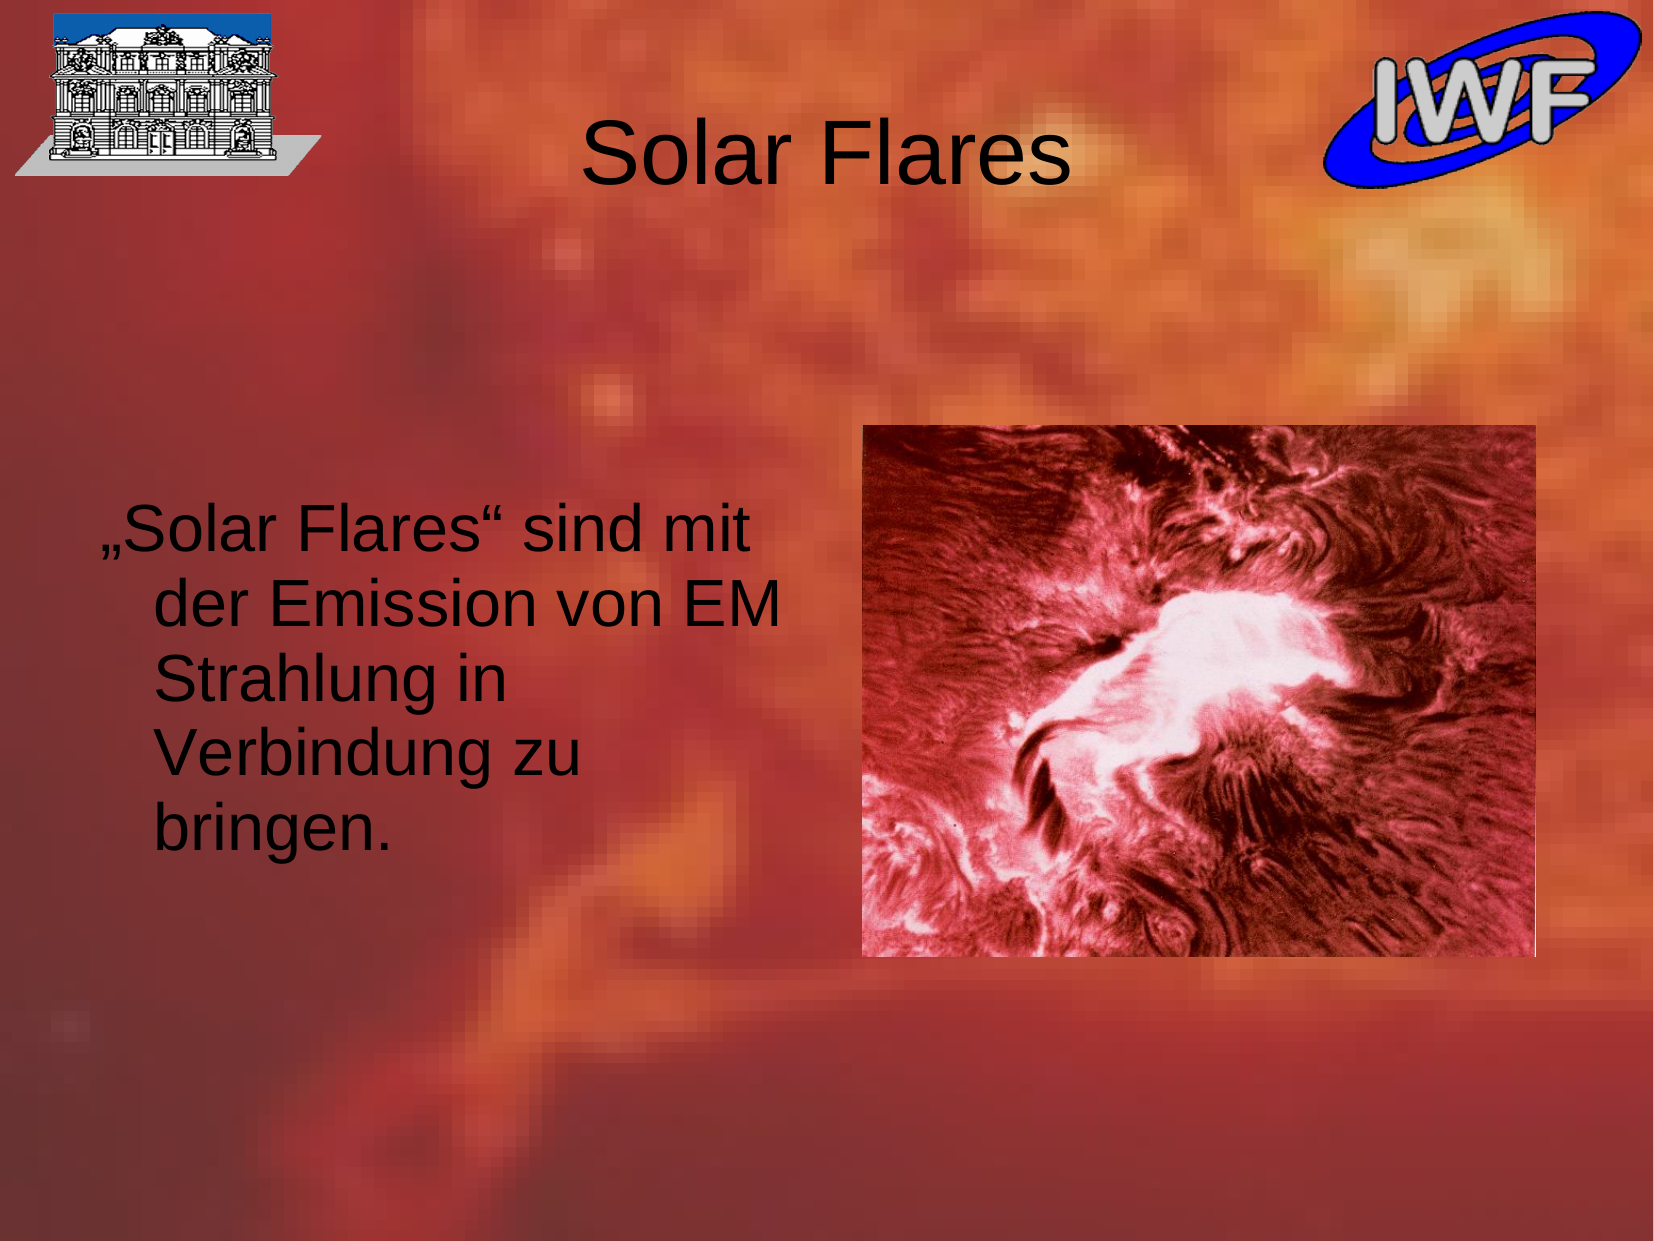

# Solar Flares
„Solar Flares“ sind mit der Emission von EM Strahlung in Verbindung zu bringen.